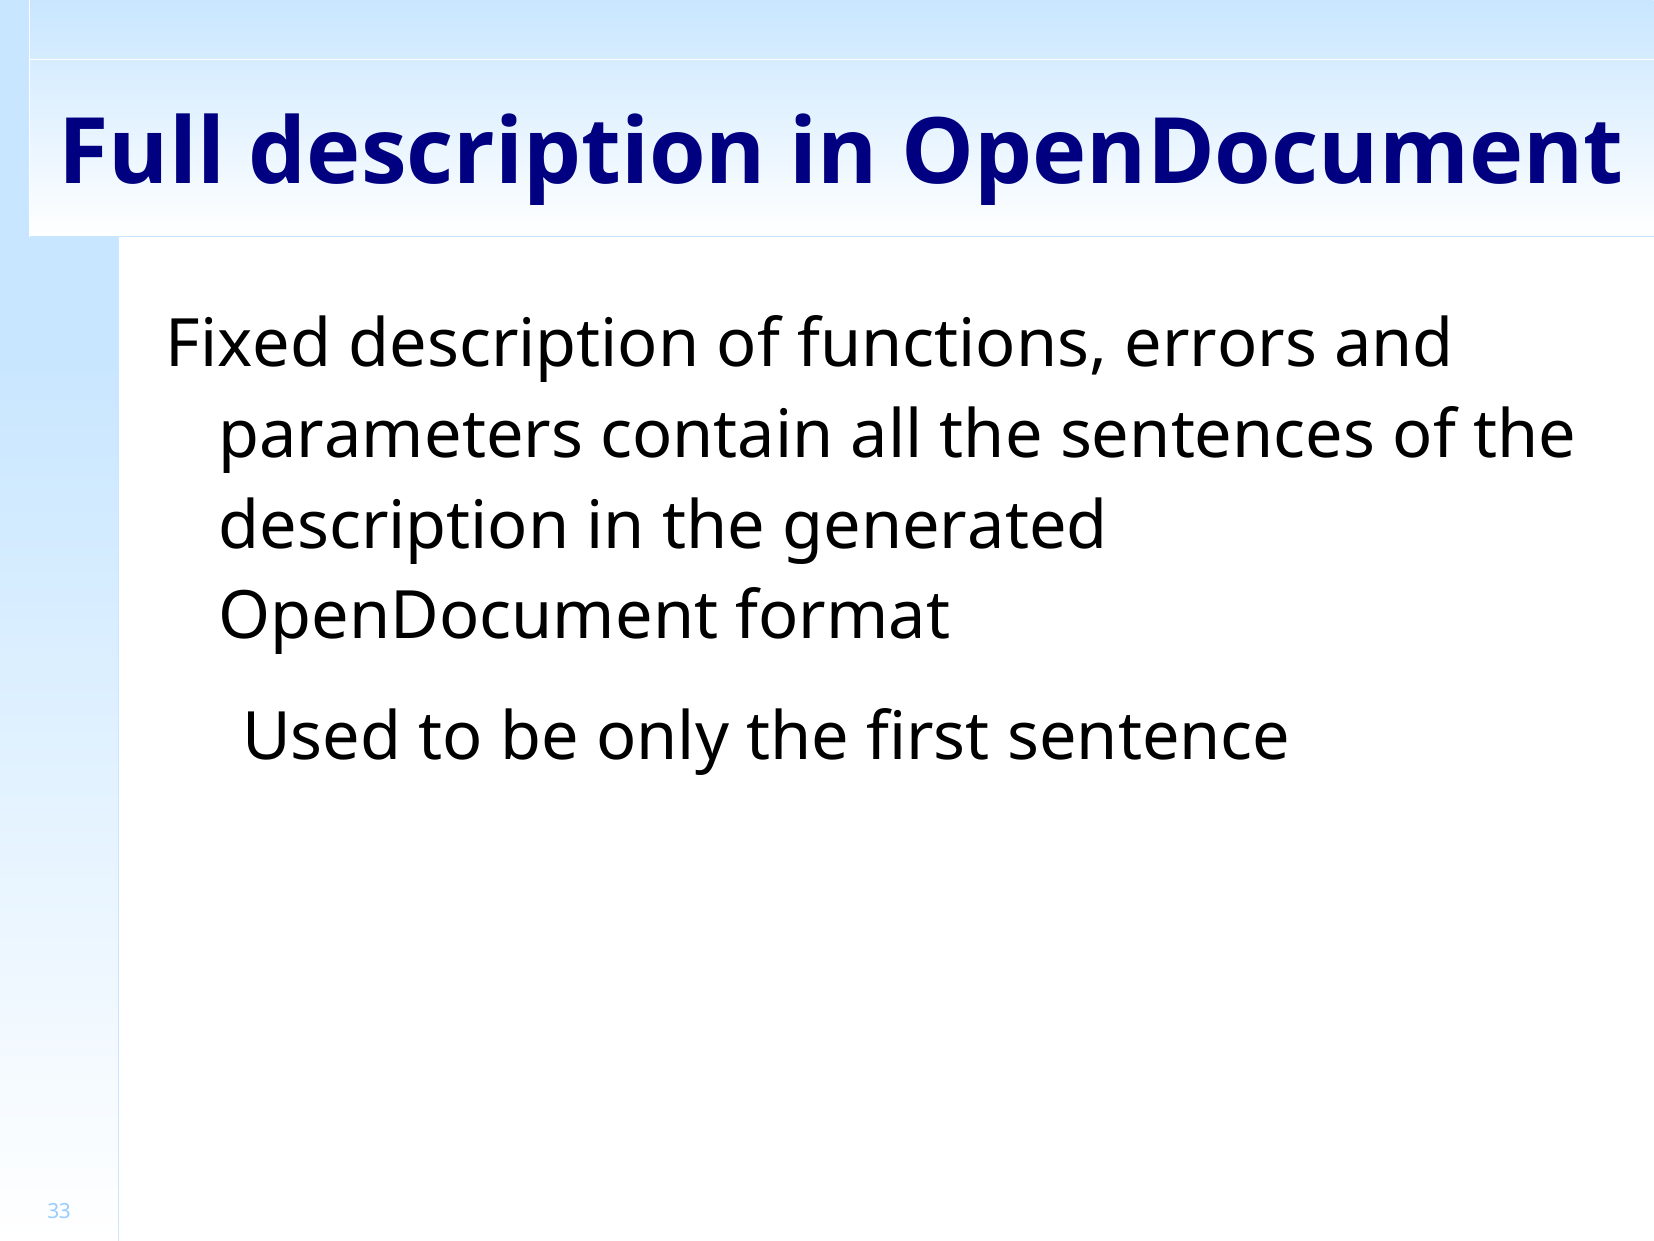

# Full description in OpenDocument
Fixed description of functions, errors and parameters contain all the sentences of the description in the generated OpenDocument format
Used to be only the first sentence